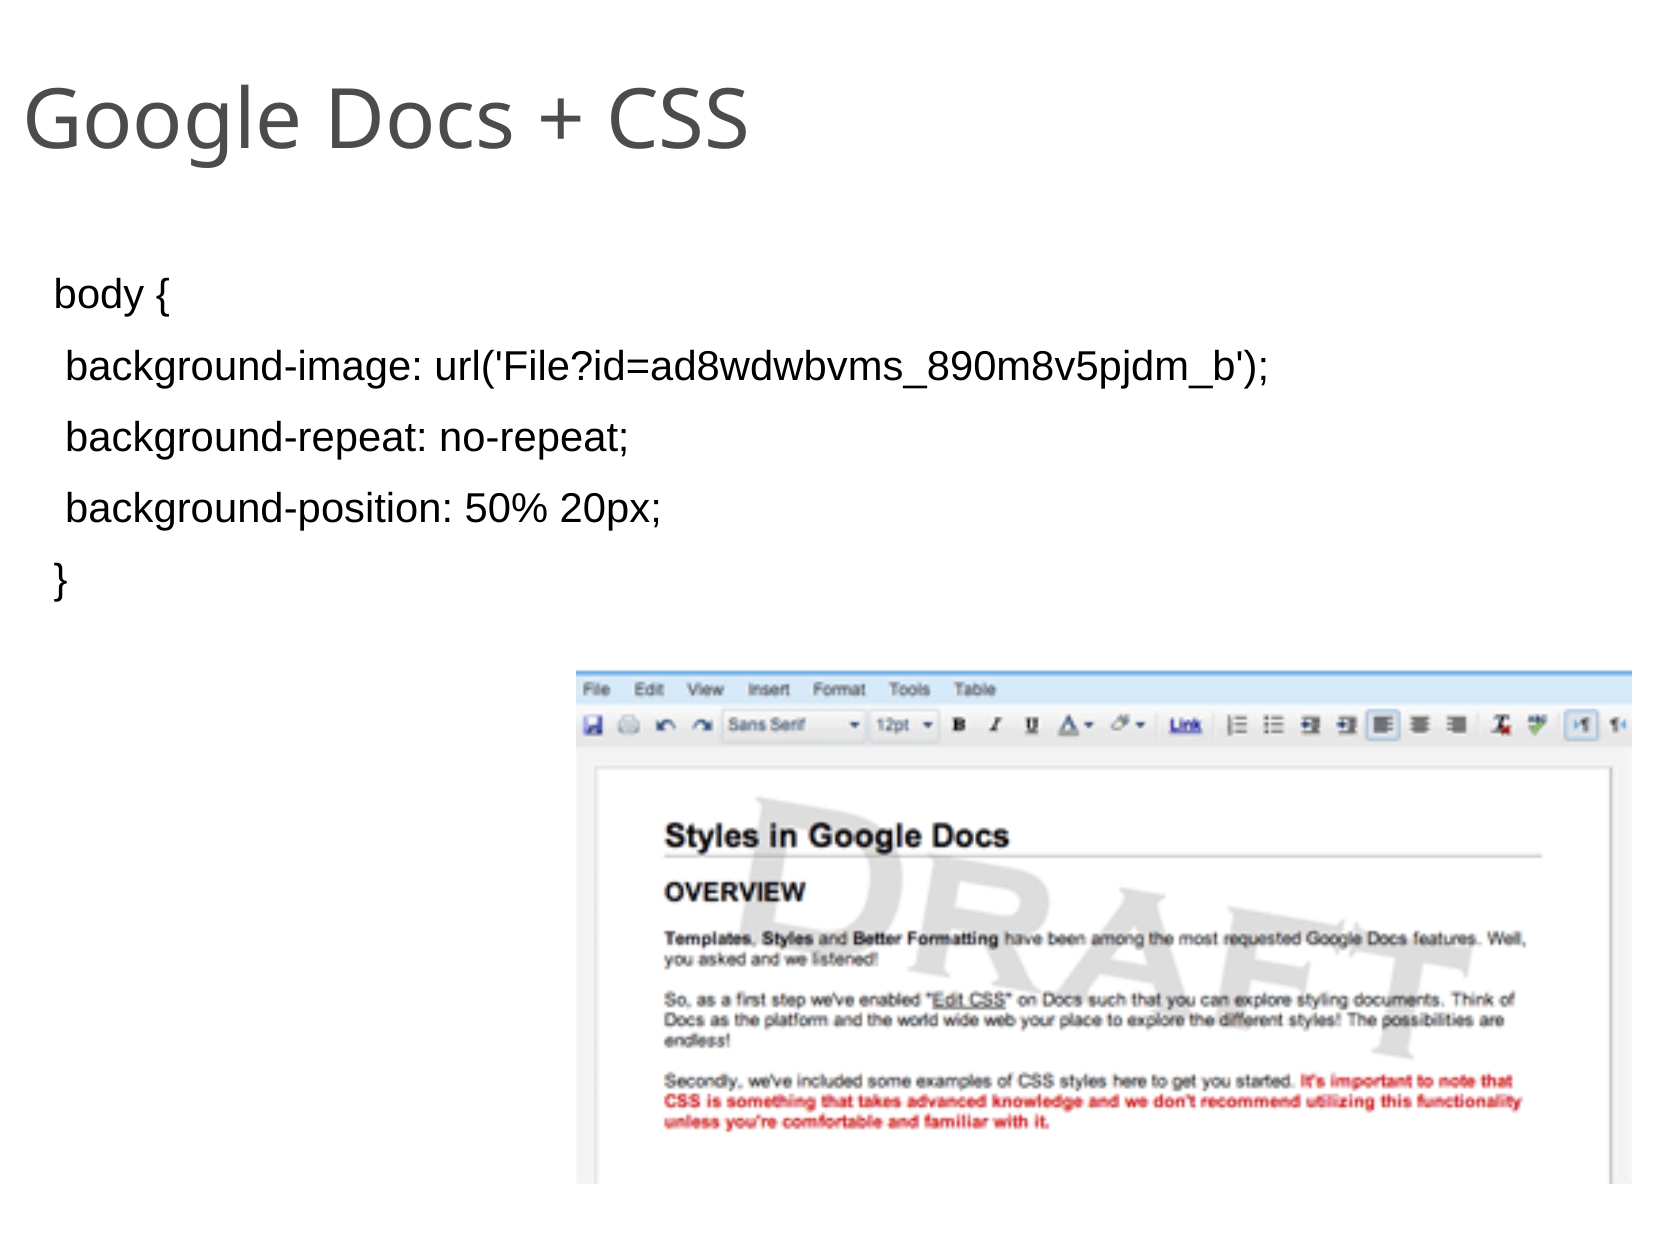

# Google Docs + CSS
body {
 background-image: url('File?id=ad8wdwbvms_890m8v5pjdm_b');
 background-repeat: no-repeat;
 background-position: 50% 20px;
}